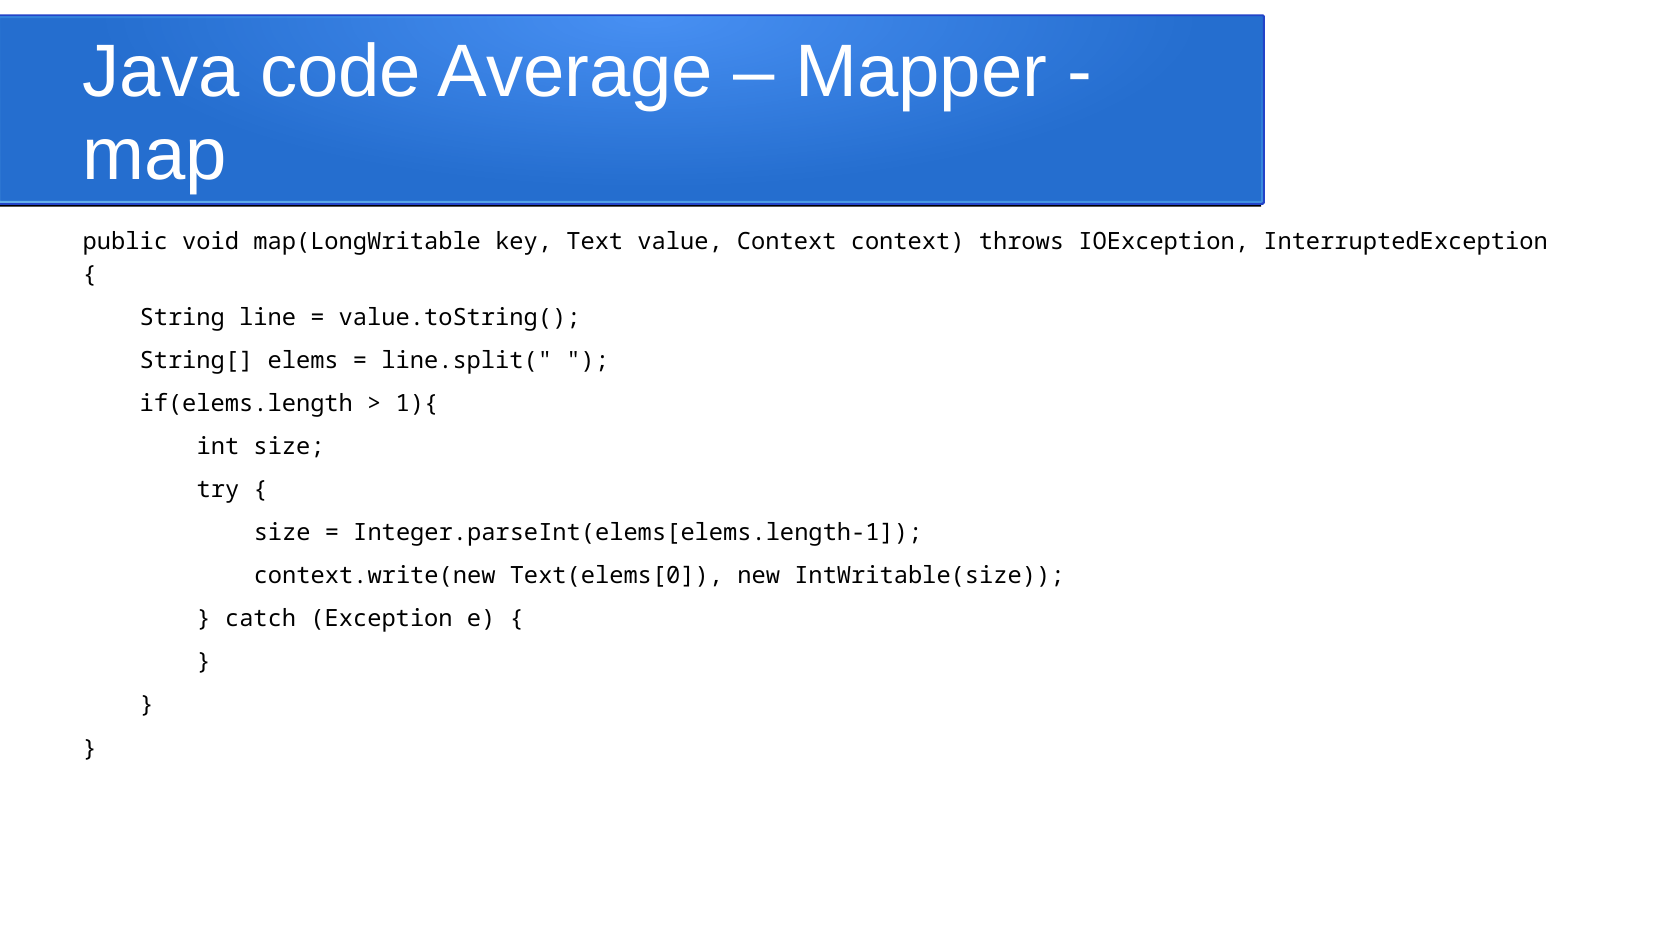

# Java code Average – Mapper - map
public void map(LongWritable key, Text value, Context context) throws IOException, InterruptedException {
 String line = value.toString();
 String[] elems = line.split(" ");
 if(elems.length > 1){
 int size;
 try {
 size = Integer.parseInt(elems[elems.length-1]);
 context.write(new Text(elems[0]), new IntWritable(size));
 } catch (Exception e) {
 }
 }
}